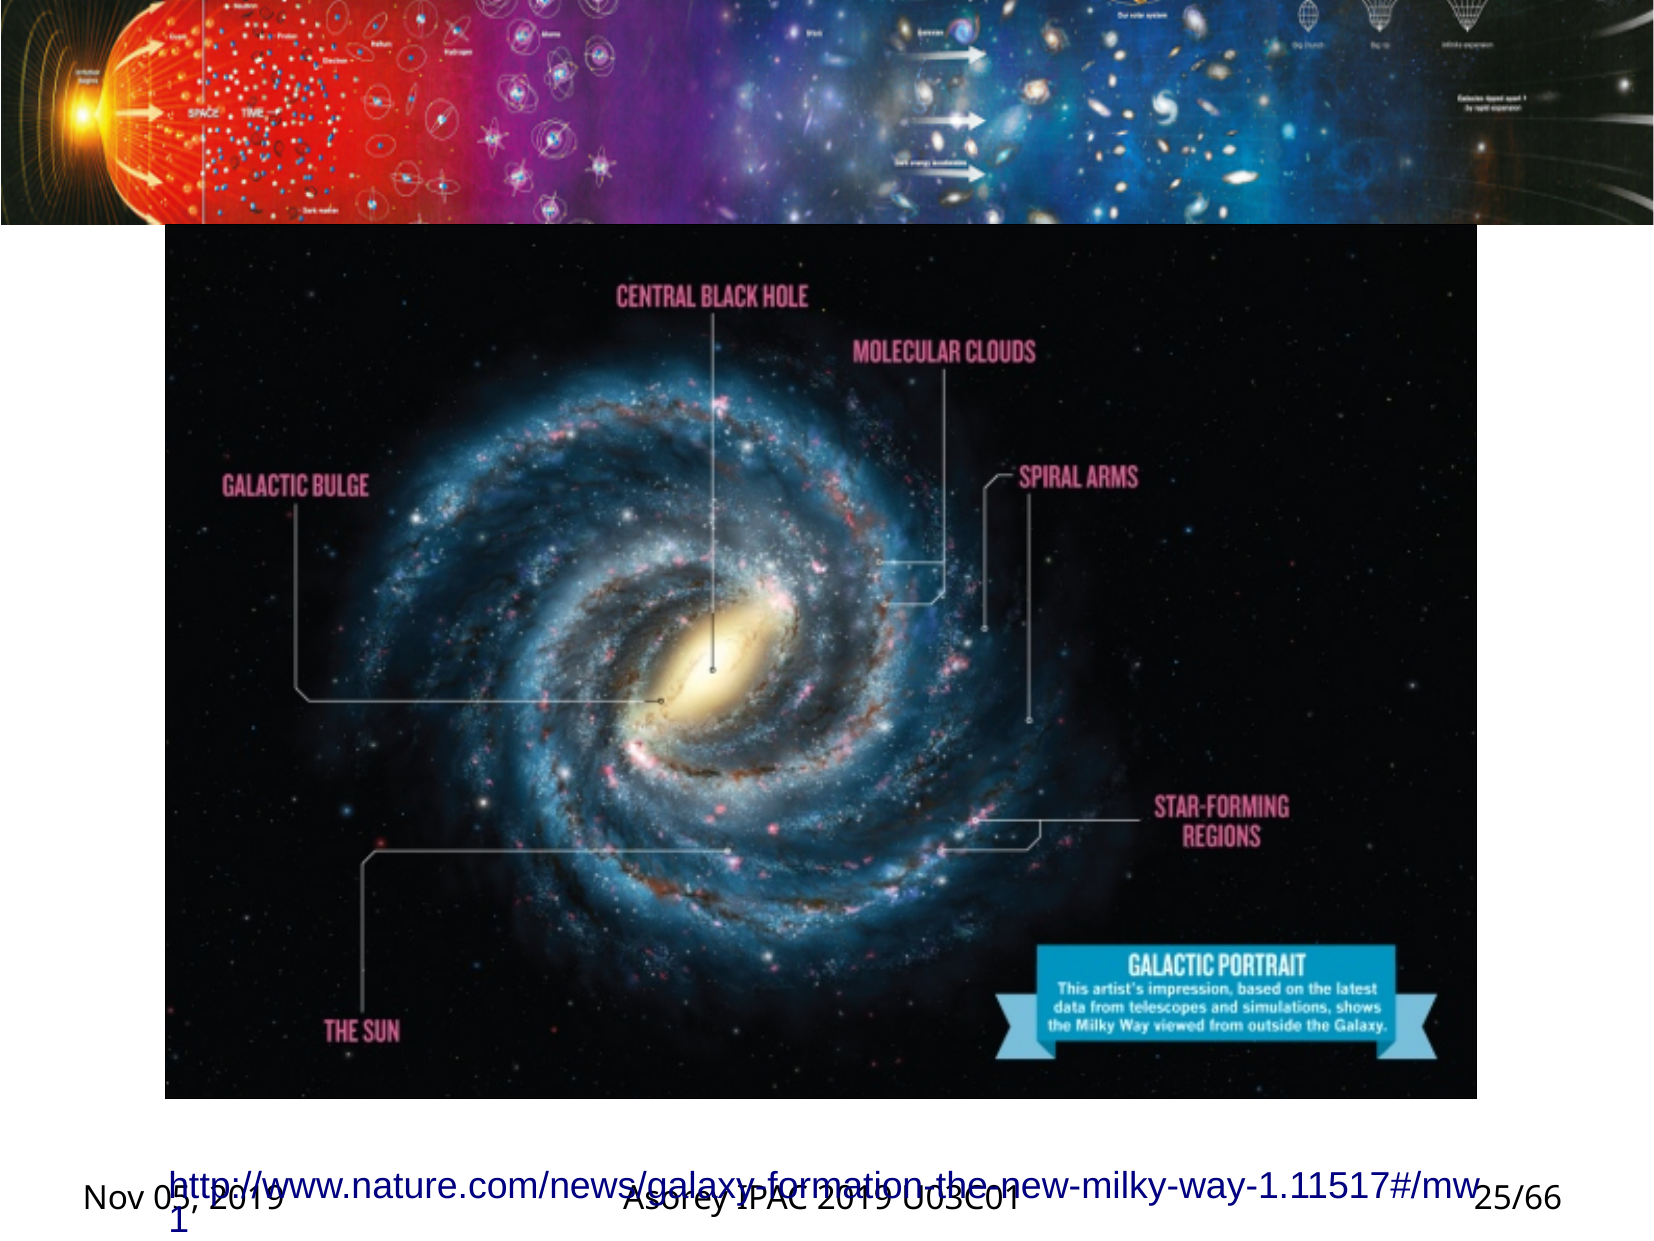

http://www.nature.com/news/galaxy-formation-the-new-milky-way-1.11517#/mw1
Nov 05, 2019
Asorey IPAC 2019 U03C01
25